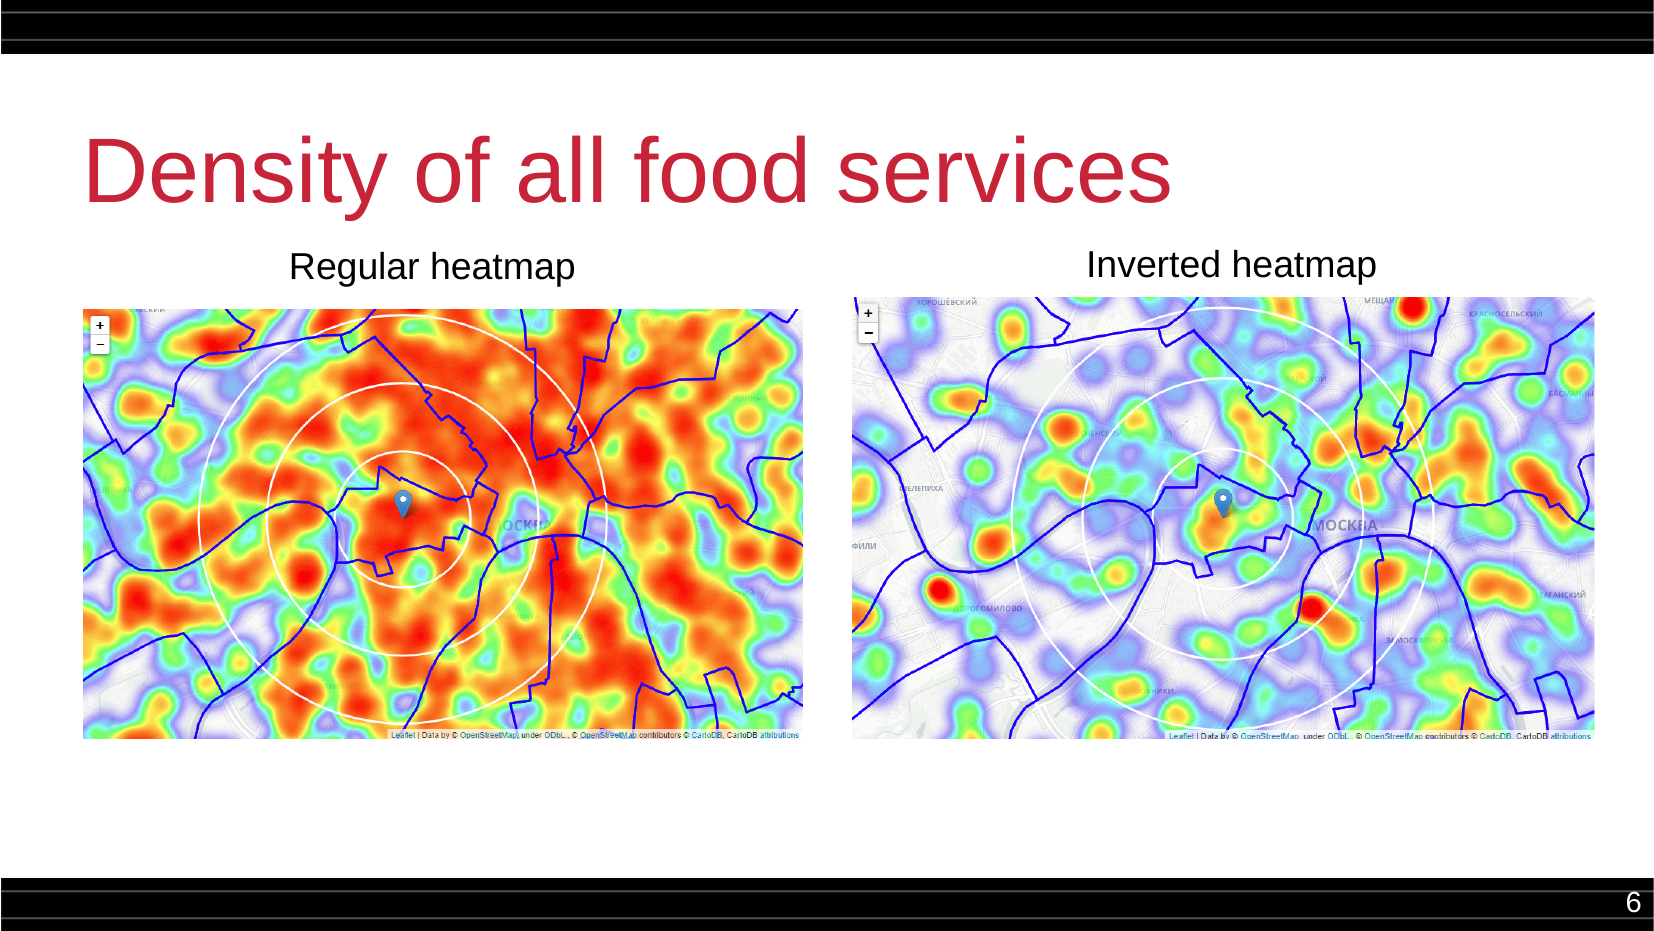

# Density of all food services
Inverted heatmap
Regular heatmap